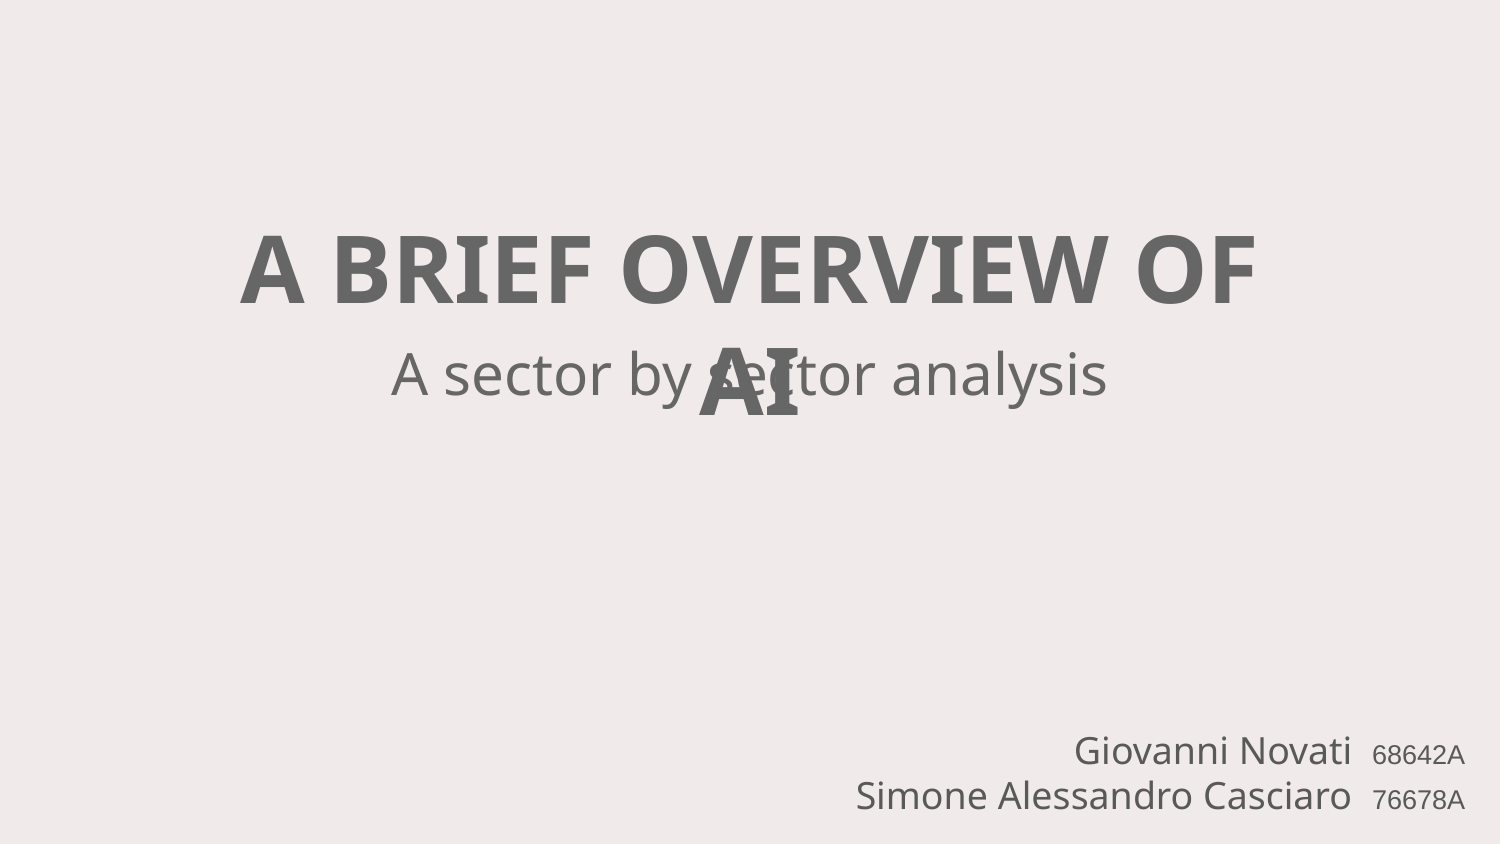

A BRIEF OVERVIEW OF AI
# A sector by sector analysis
Giovanni Novati 68642A
Simone Alessandro Casciaro 76678A